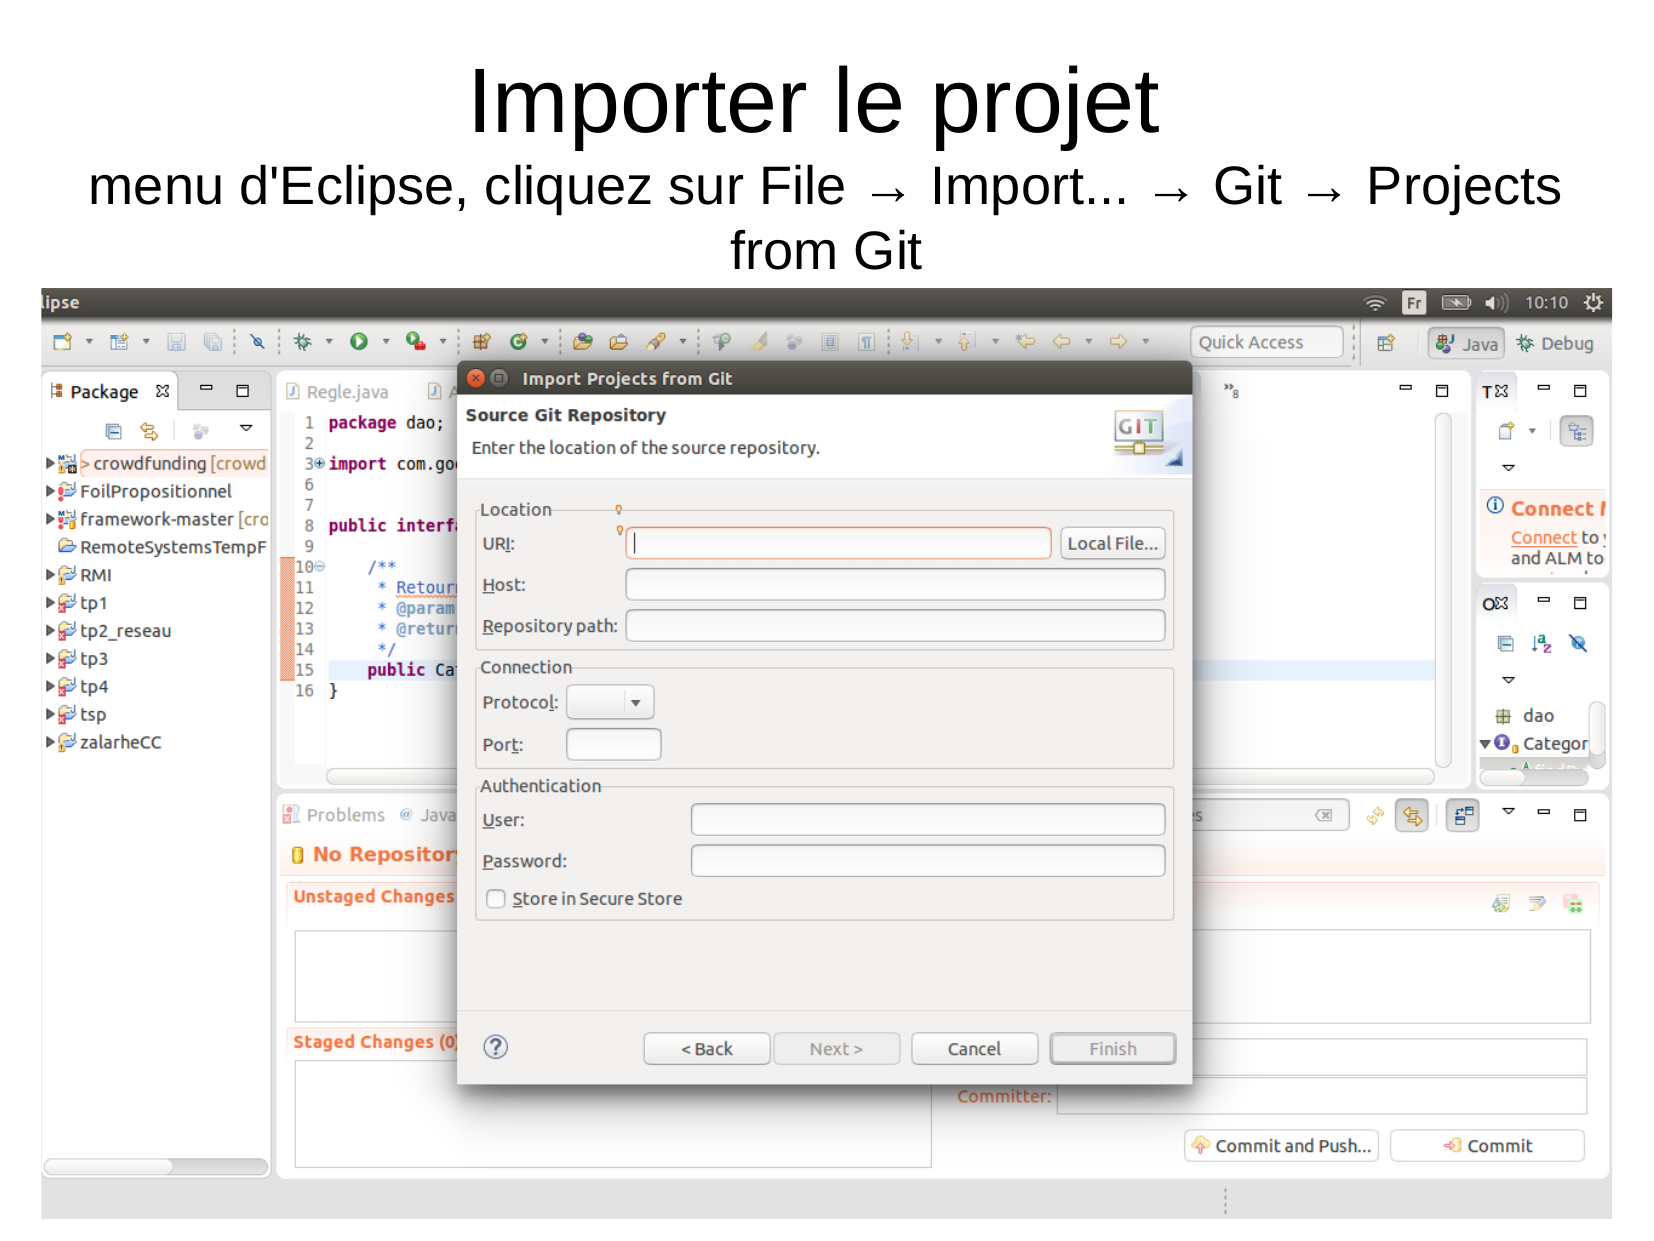

# Importer le projet menu d'Eclipse, cliquez sur File → Import... → Git → Projects from Git